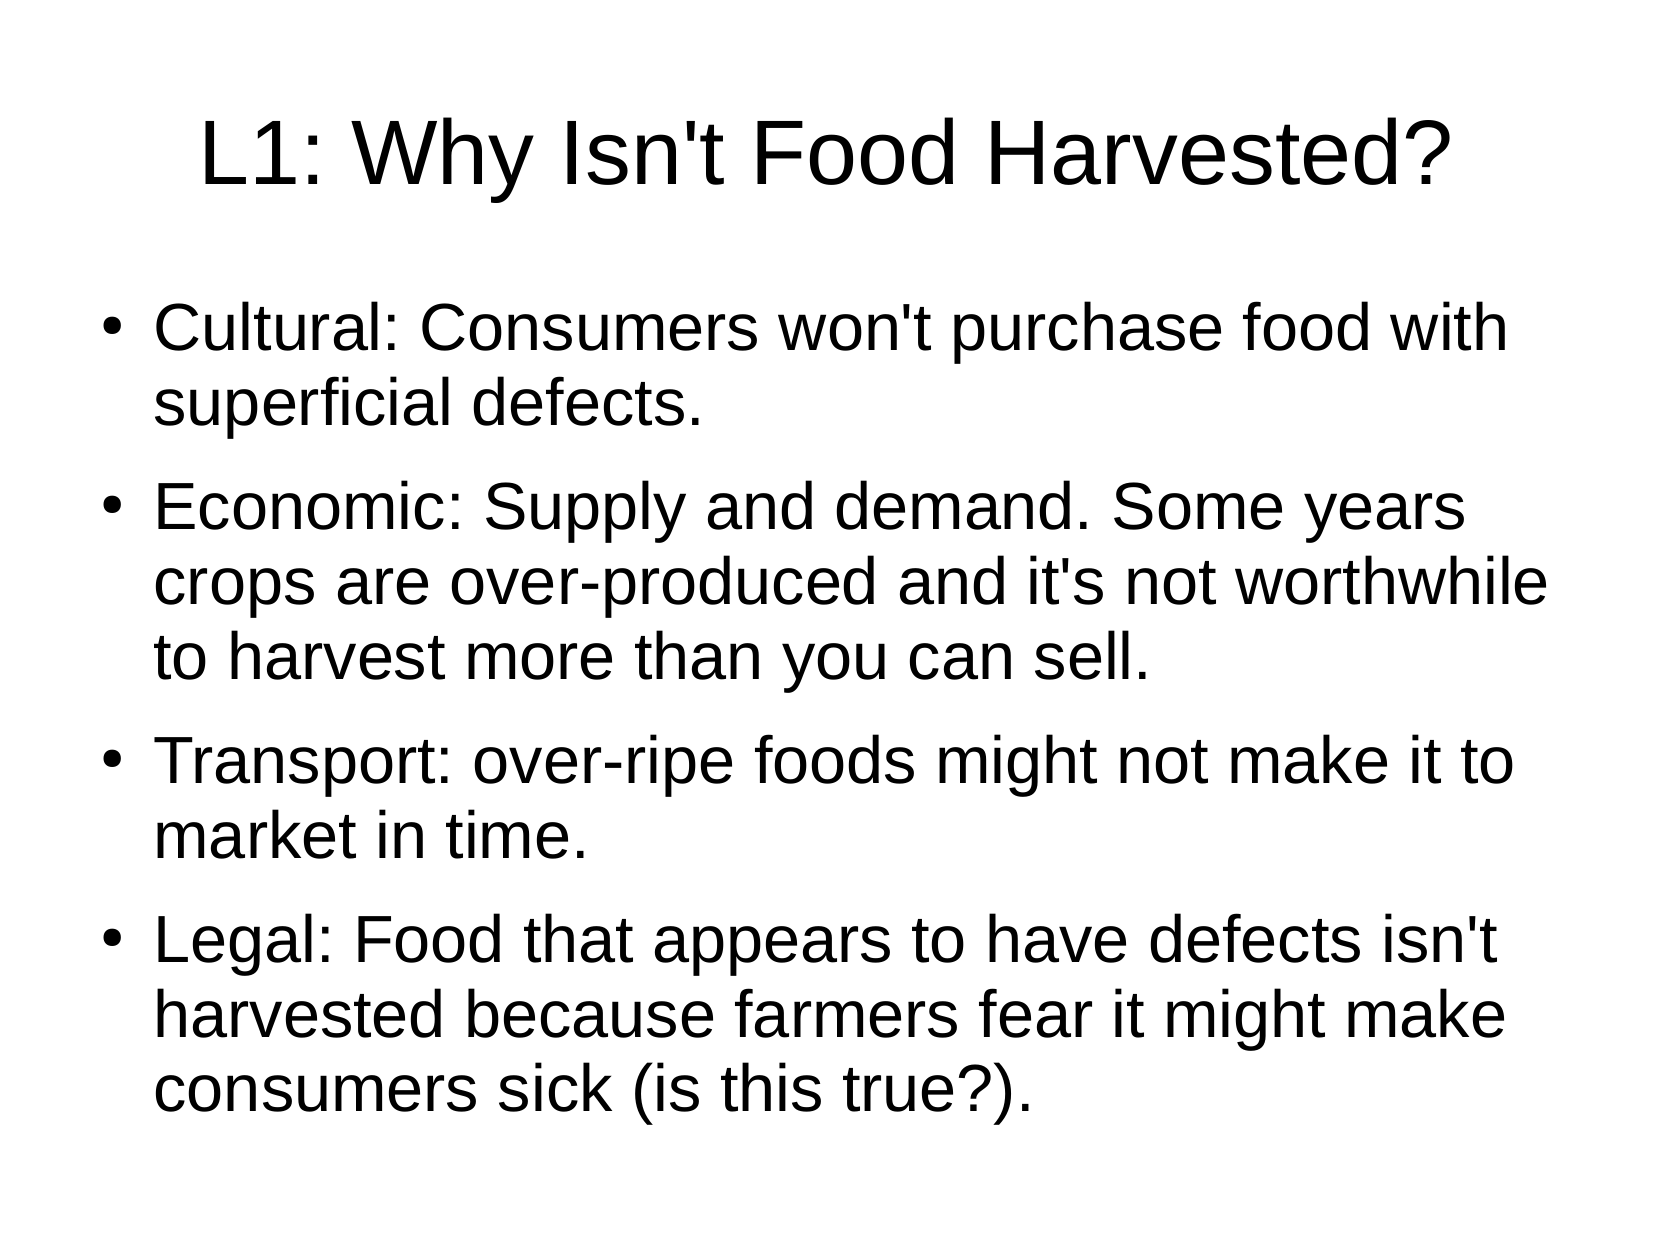

# L1: Why Isn't Food Harvested?
Cultural: Consumers won't purchase food with superficial defects.
Economic: Supply and demand. Some years crops are over-produced and it's not worthwhile to harvest more than you can sell.
Transport: over-ripe foods might not make it to market in time.
Legal: Food that appears to have defects isn't harvested because farmers fear it might make consumers sick (is this true?).